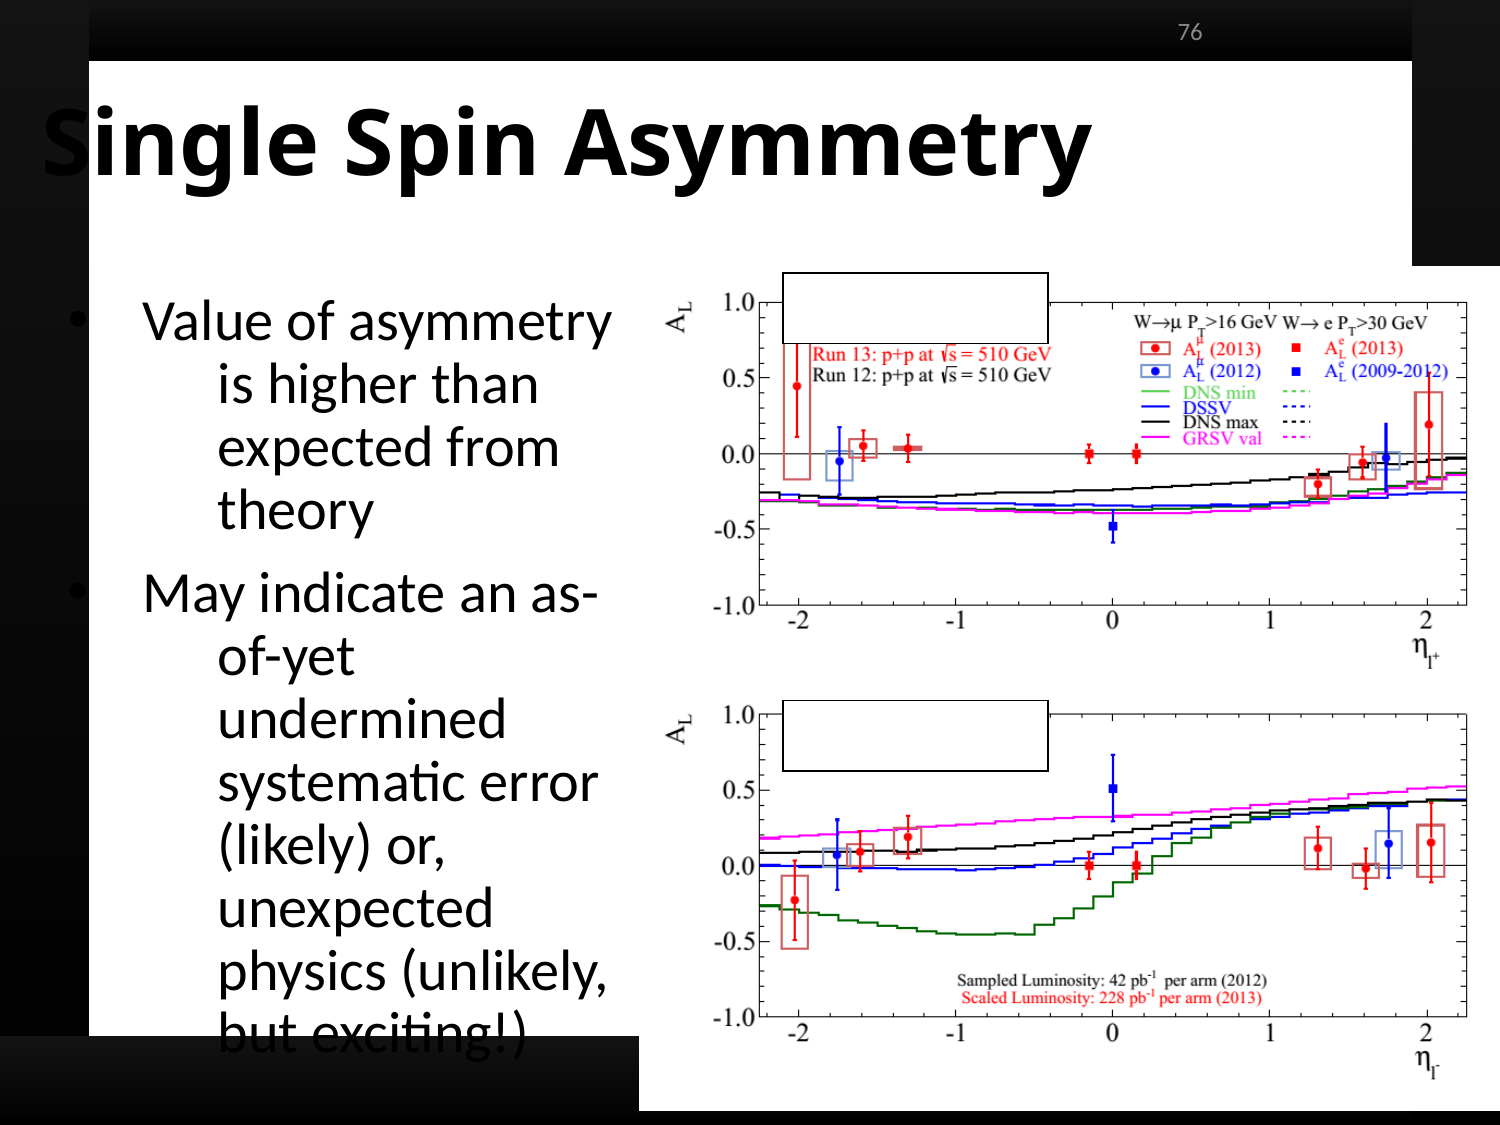

# Single Spin Asymmetry
Value of asymmetry is higher than expected from theory
May indicate an as-of-yet undermined systematic error (likely) or, unexpected physics (unlikely, but exciting!)